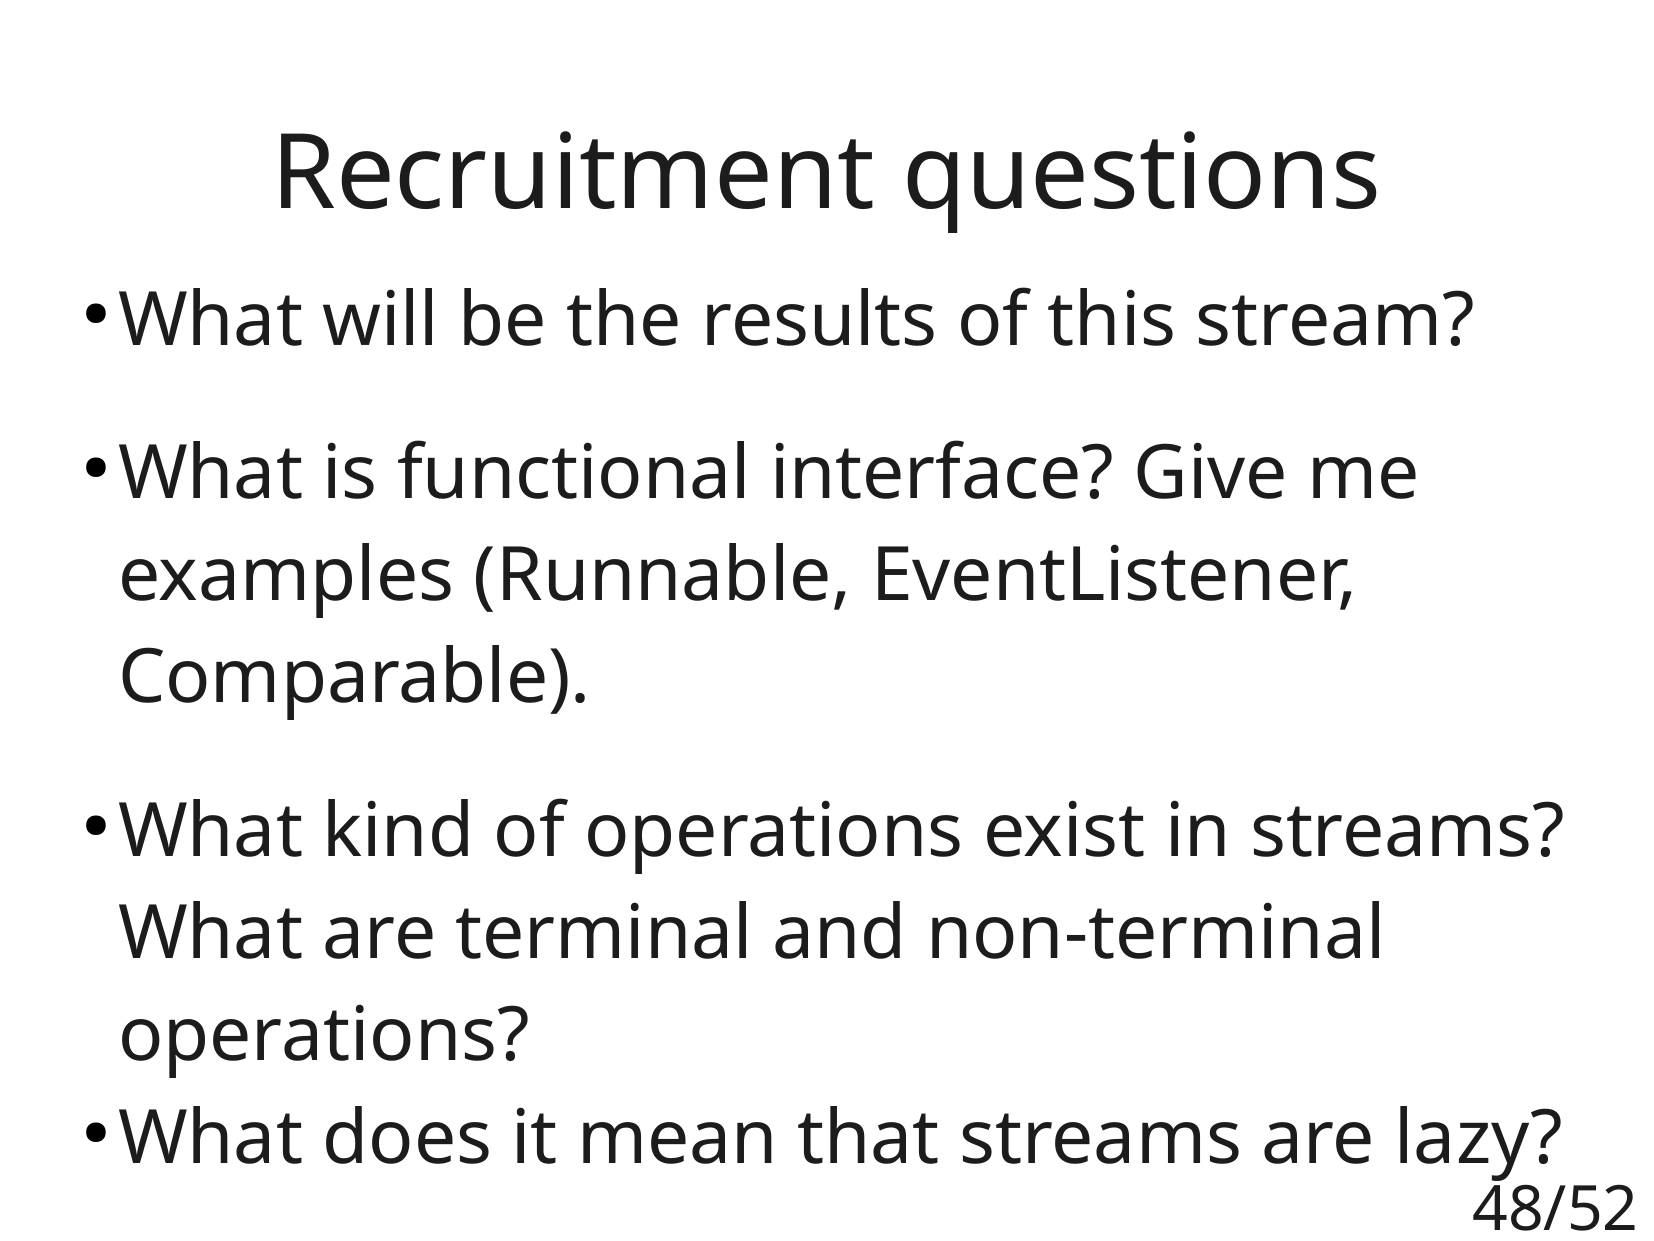

# Recruitment questions
What will be the results of this stream?
What is functional interface? Give me
examples (Runnable, EventListener, Comparable).
What kind of operations exist in streams?
What are terminal and non-terminal
operations?
What does it mean that streams are lazy?